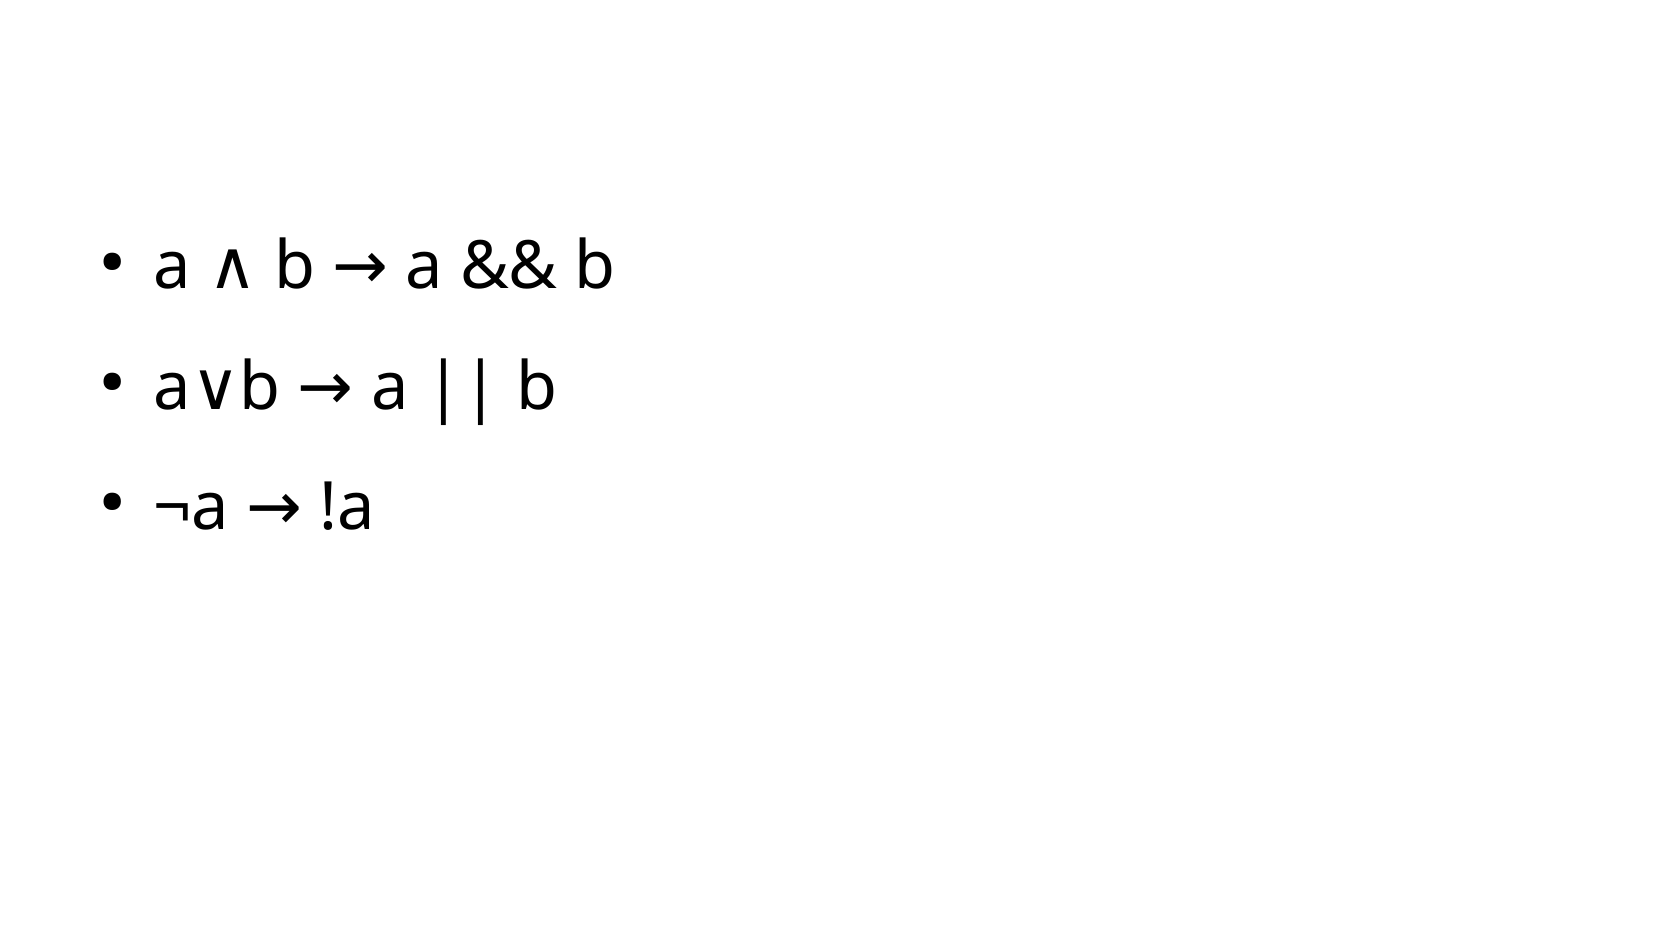

#
a ∧ b → a && b
a∨b → a || b
¬a → !a